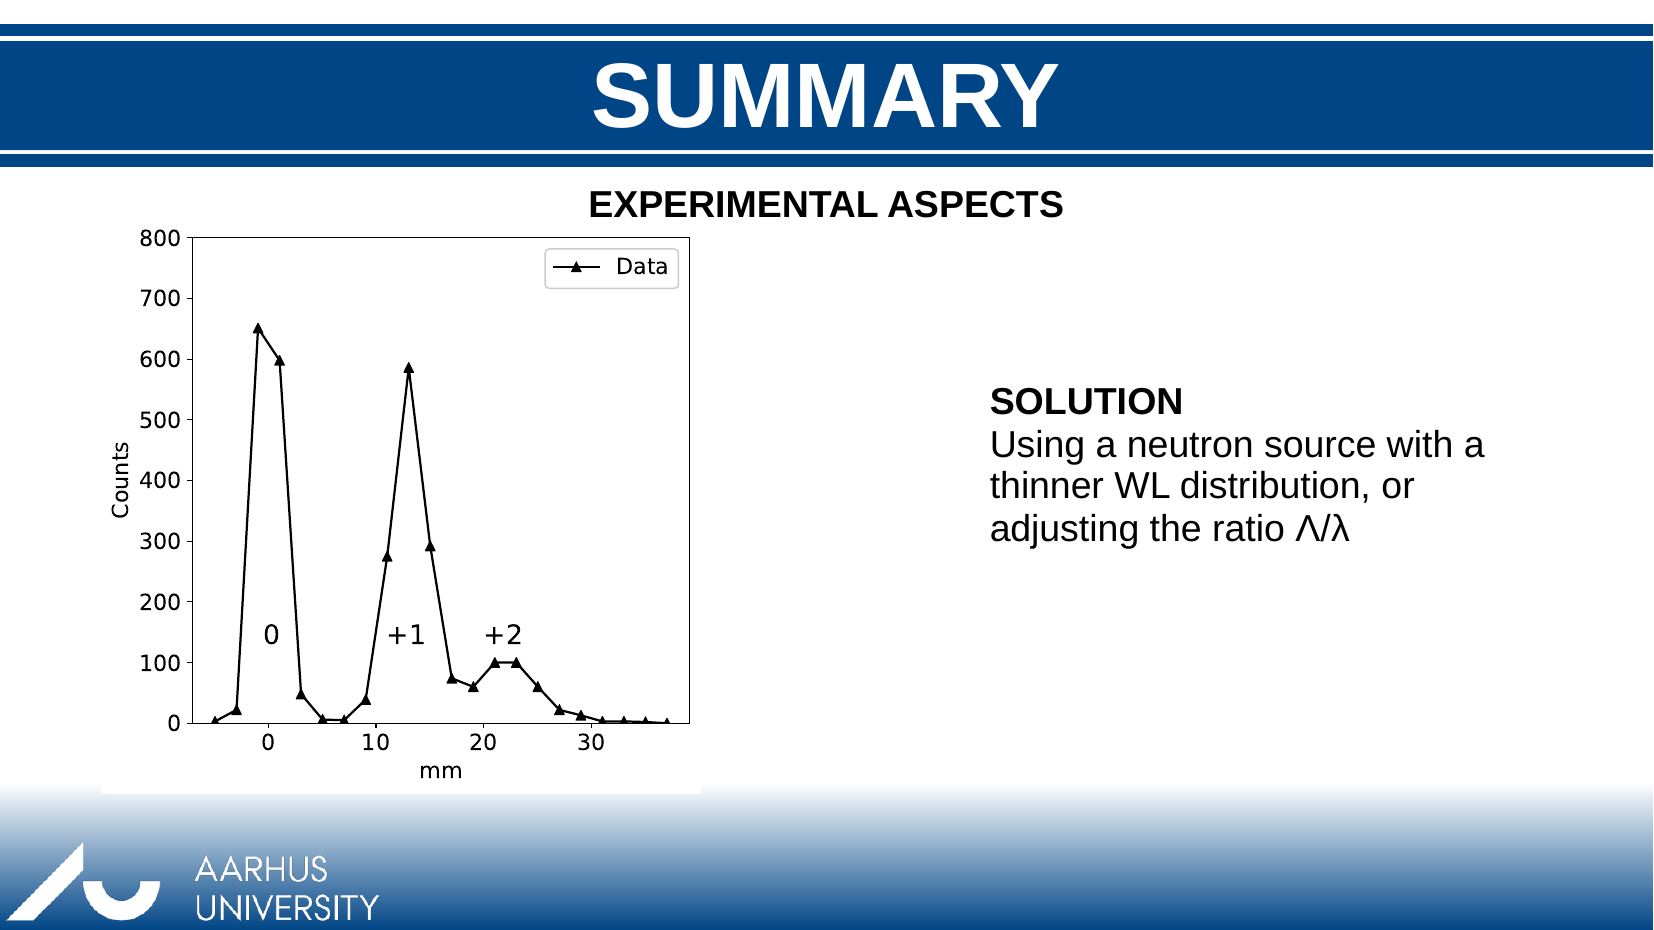

# SUMMARY
EXPERIMENTAL ASPECTS
SOLUTION
Using a neutron source with a thinner WL distribution, or adjusting the ratio Λ/λ